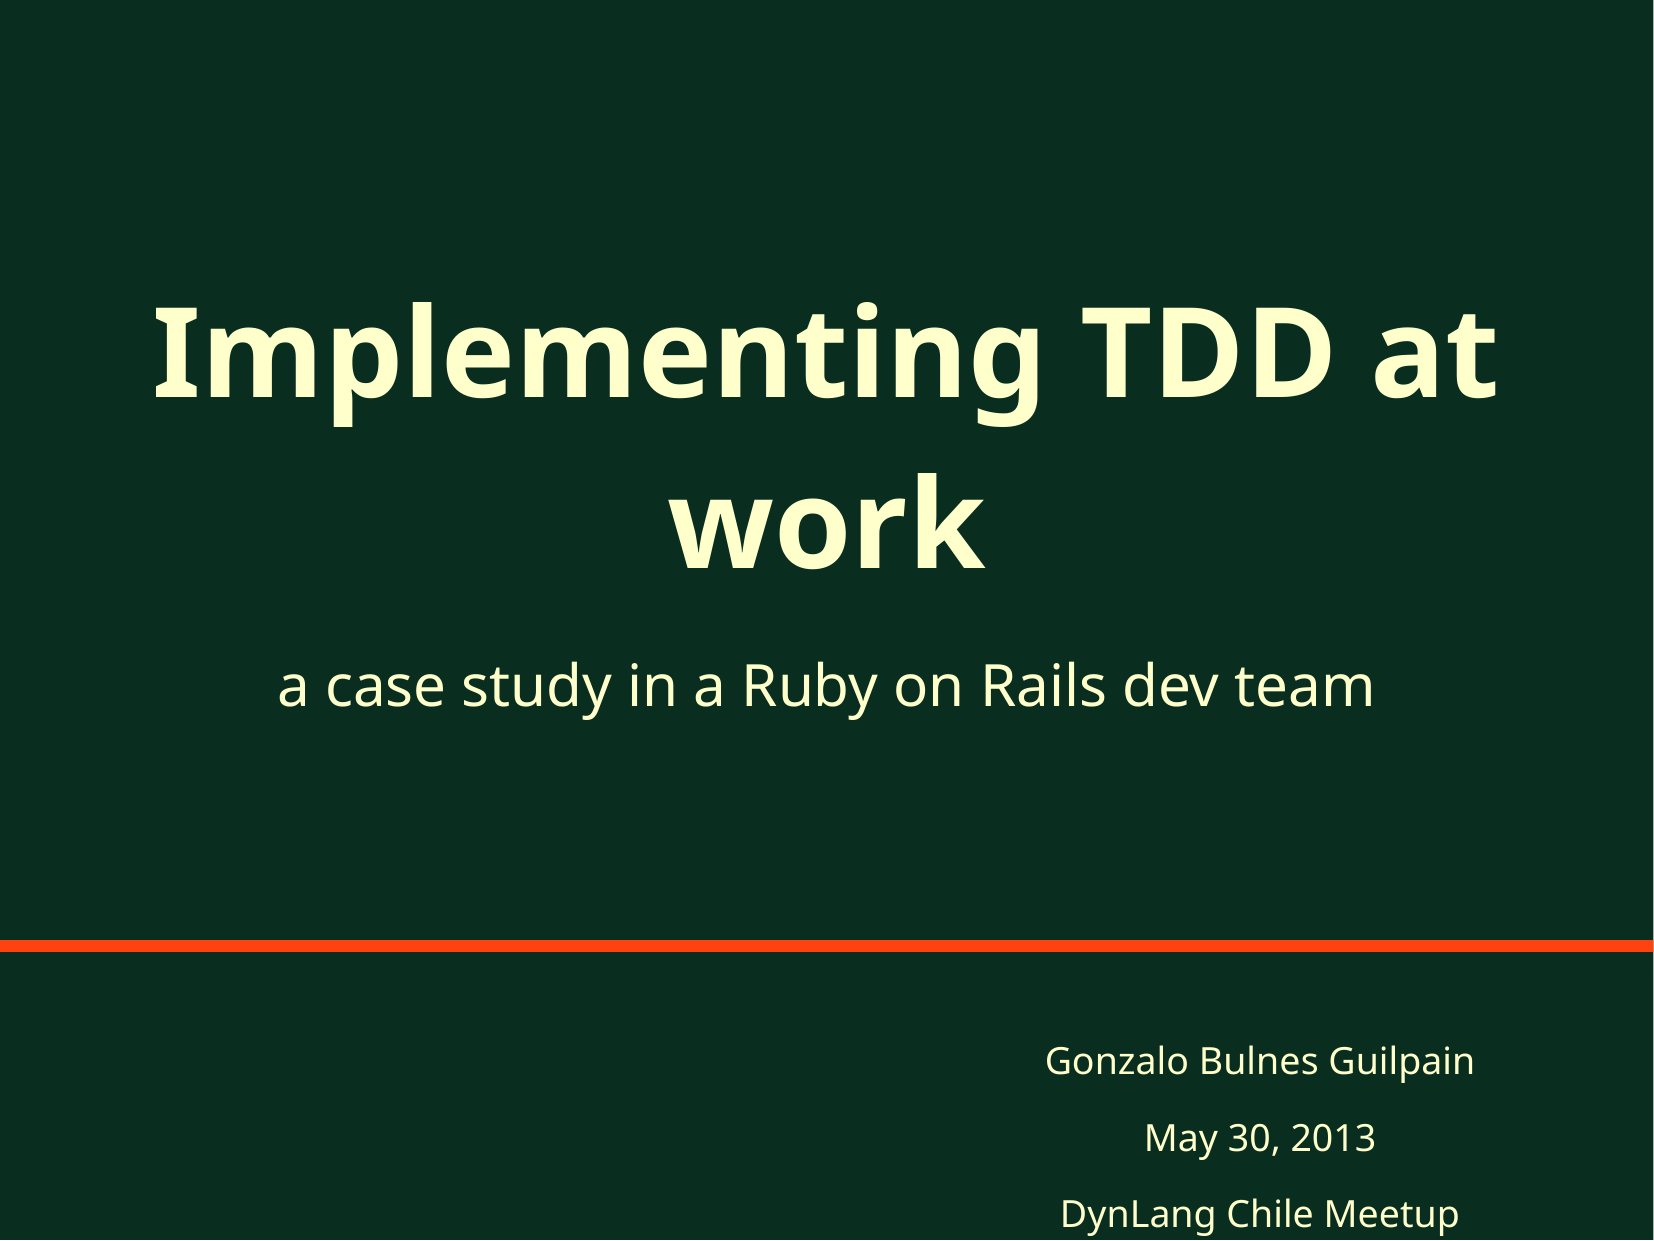

# Implementing TDD at work
a case study in a Ruby on Rails dev team
Gonzalo Bulnes Guilpain
May 30, 2013
DynLang Chile Meetup